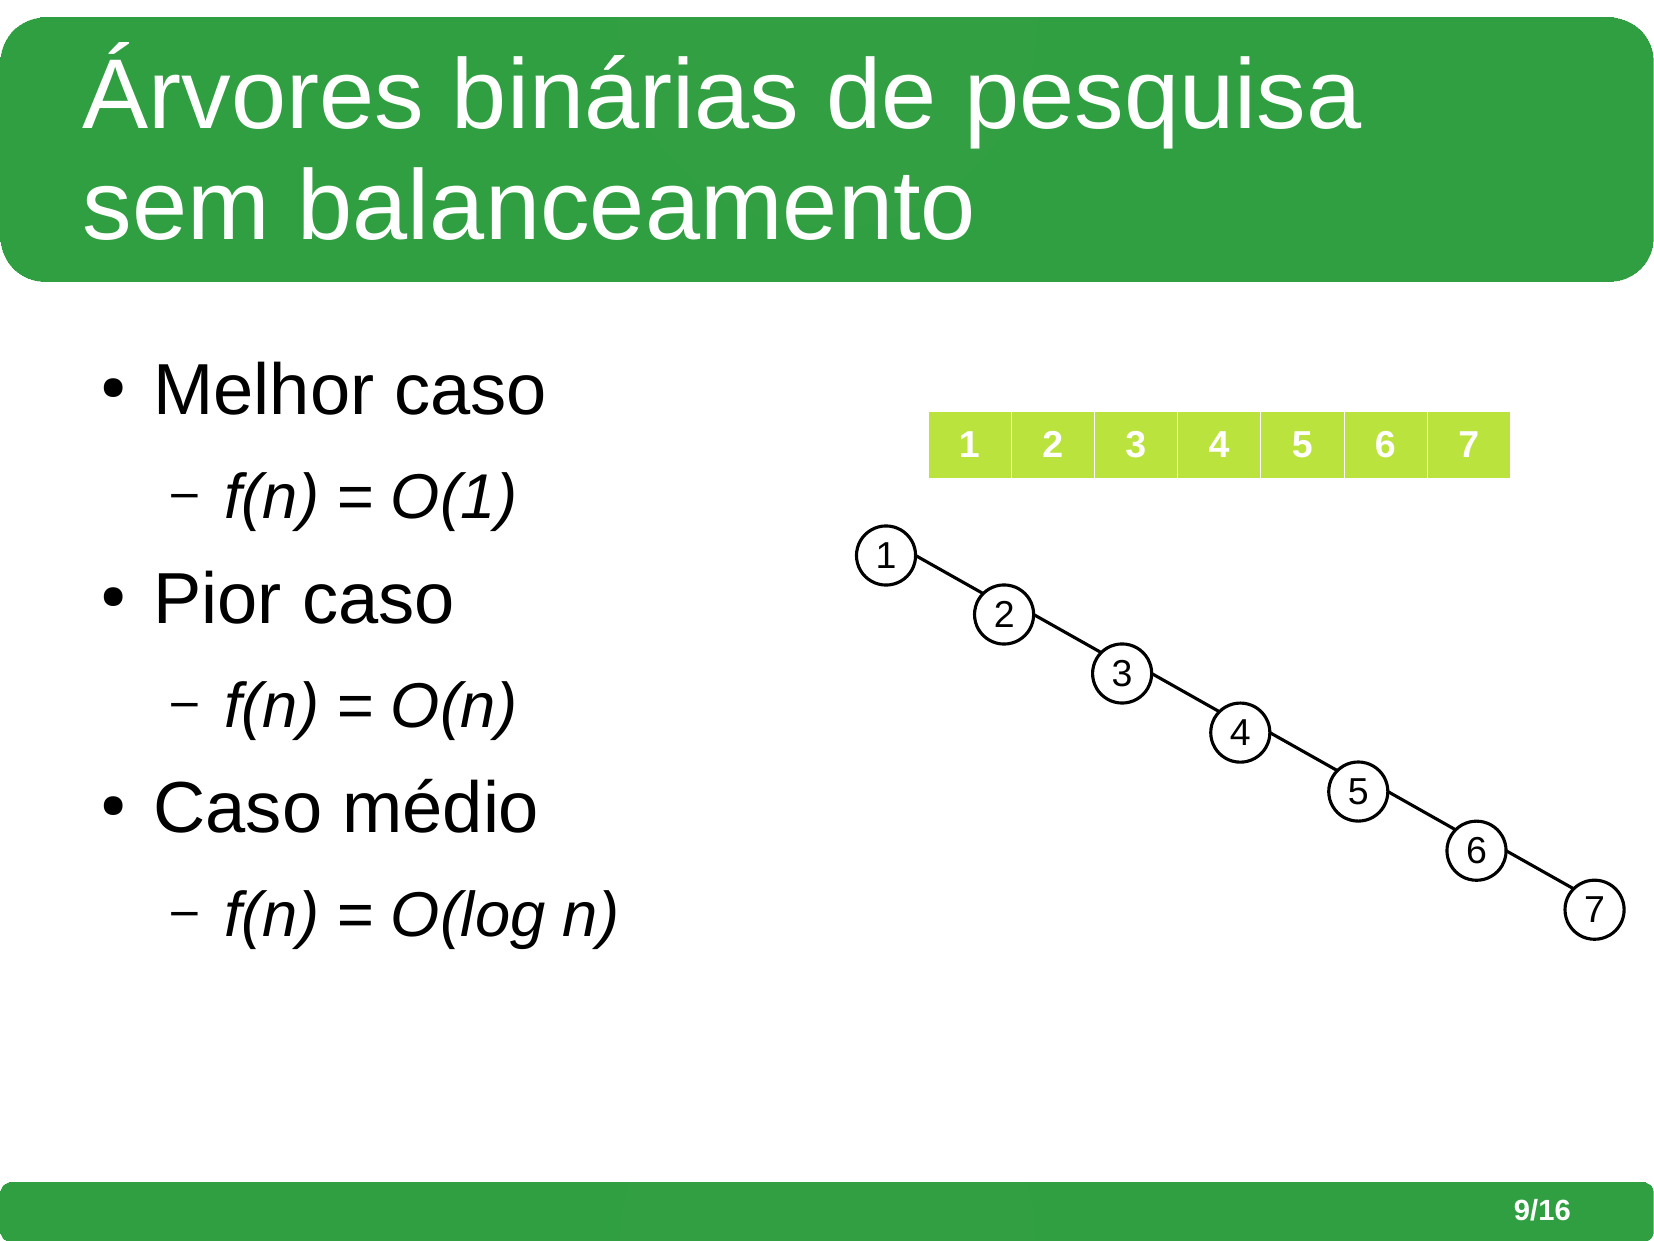

# Árvores binárias de pesquisa sem balanceamento
Melhor caso
f(n) = O(1)
Pior caso
f(n) = O(n)
Caso médio
f(n) = O(log n)
| 1 | 2 | 3 | 4 | 5 | 6 | 7 |
| --- | --- | --- | --- | --- | --- | --- |
1
2
3
4
5
6
7
9